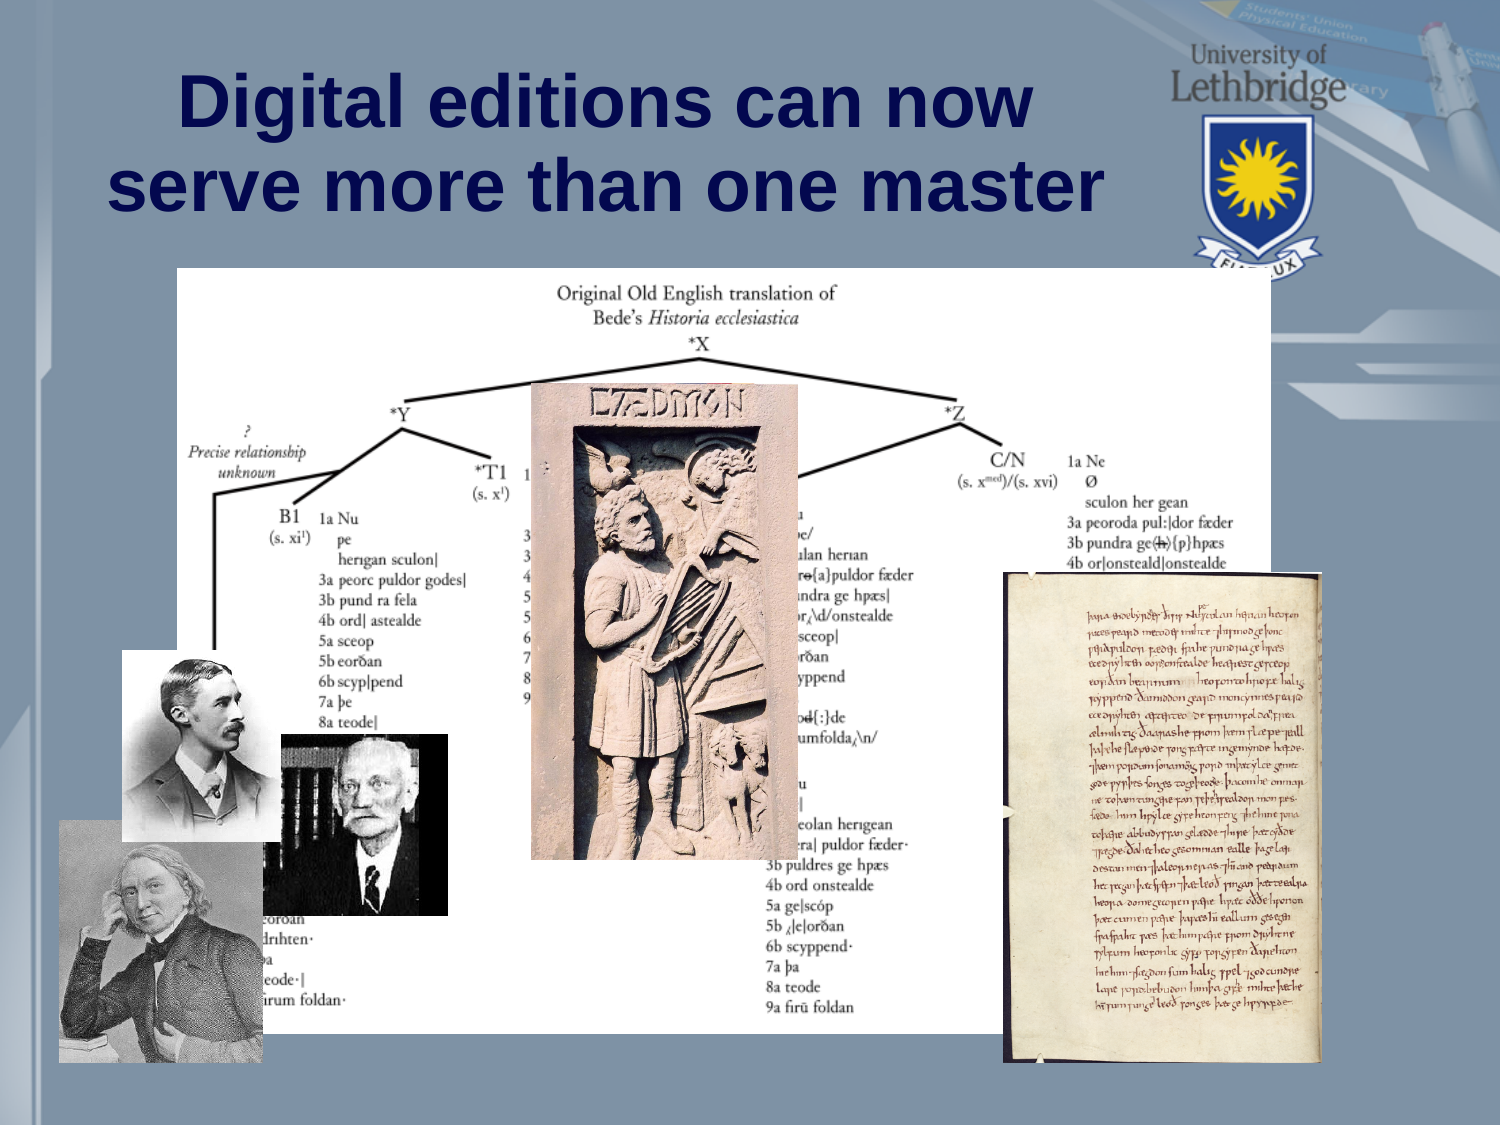

# Digital editions can now serve more than one master